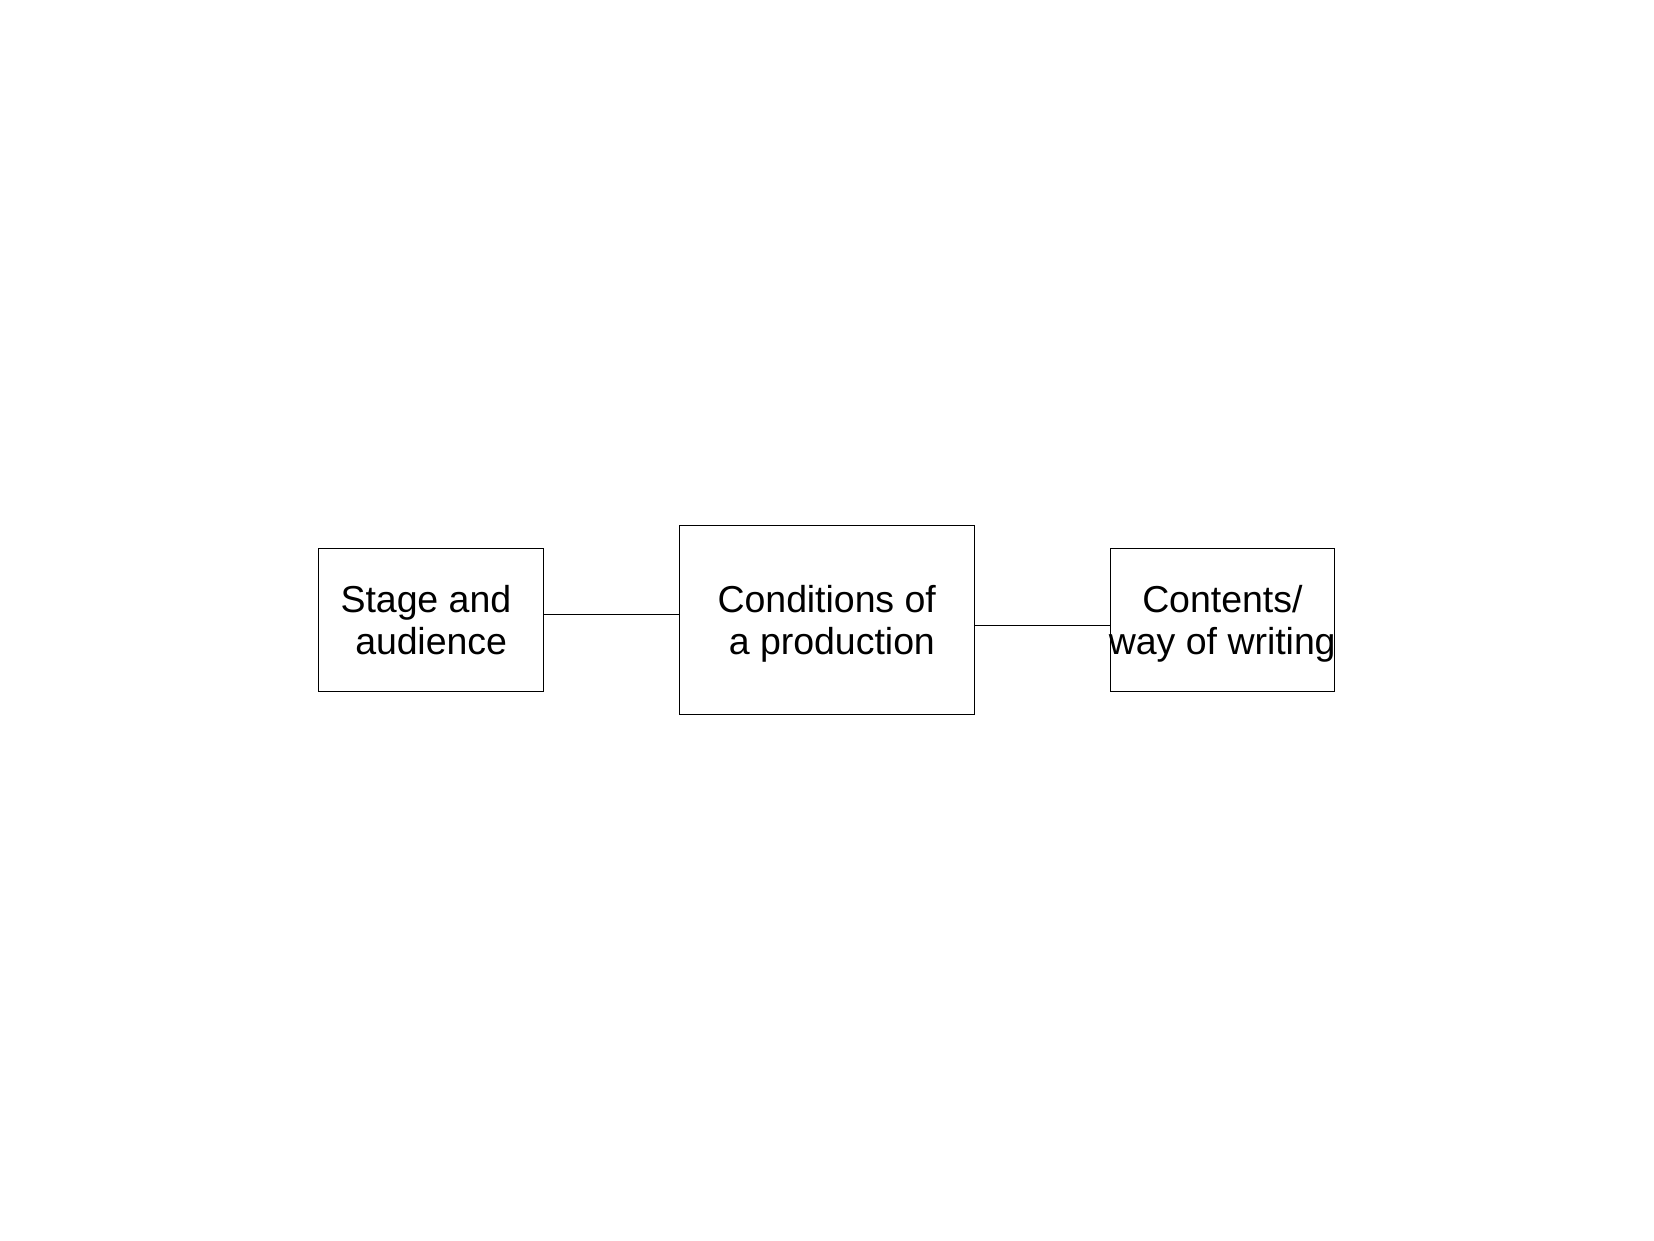

Conditions of
 a production
Stage and
audience
Contents/
way of writing